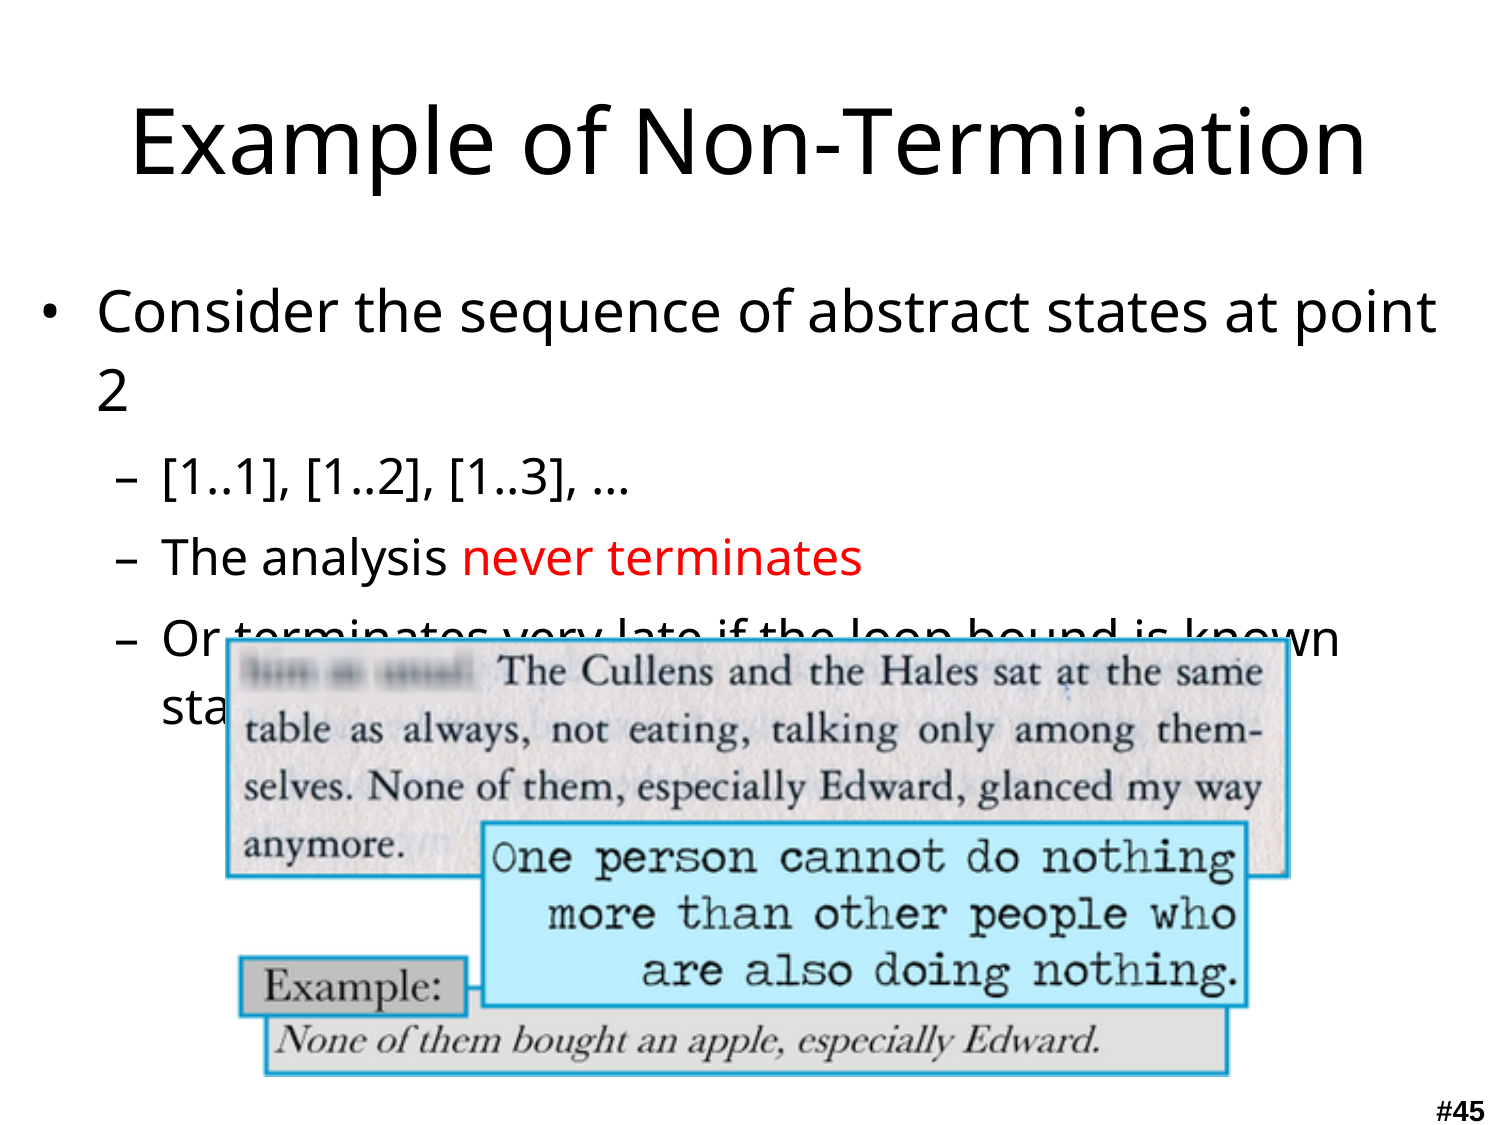

# Example of Non-Termination
Consider the sequence of abstract states at point 2
[1..1], [1..2], [1..3], …
The analysis never terminates
Or terminates very late if the loop bound is known statically
45